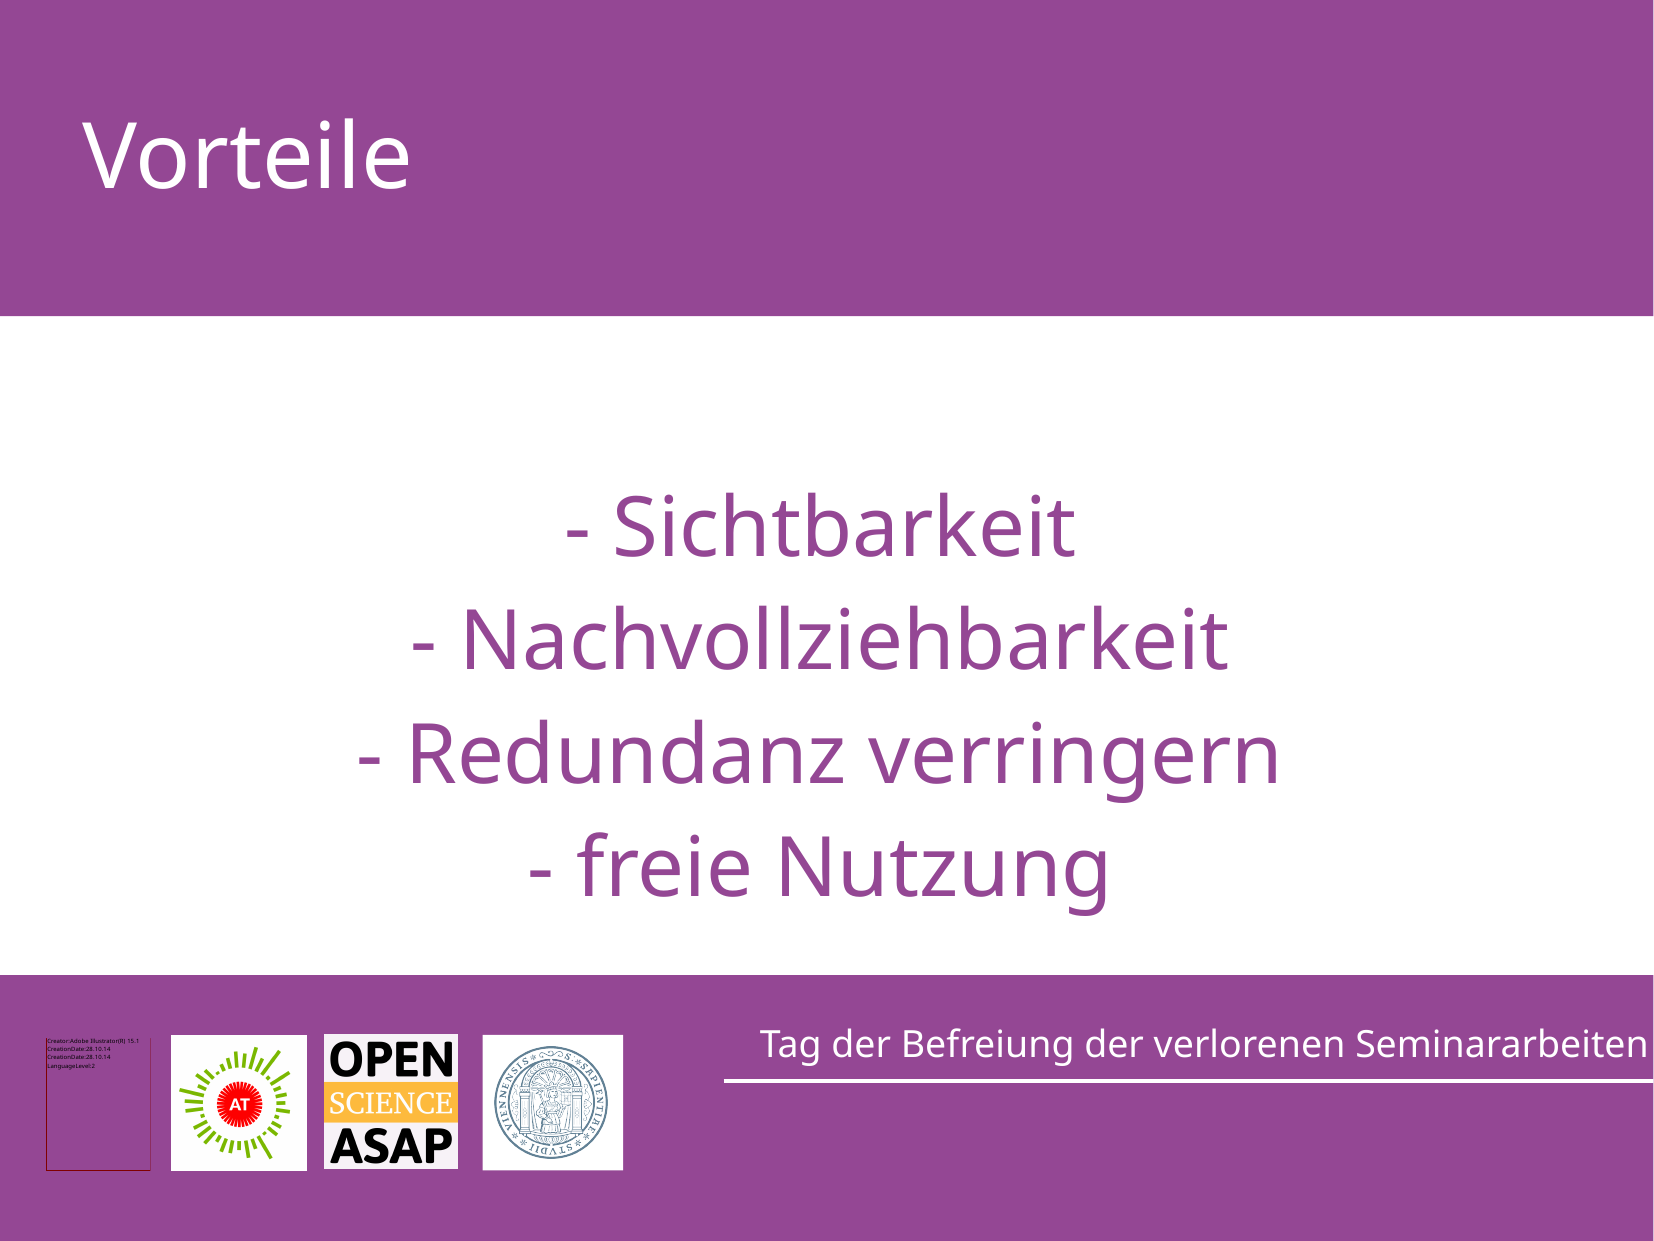

# Vorteile
- Sichtbarkeit
- Nachvollziehbarkeit
- Redundanz verringern
- freie Nutzung
Tag der Befreiung der verlorenen Seminararbeiten